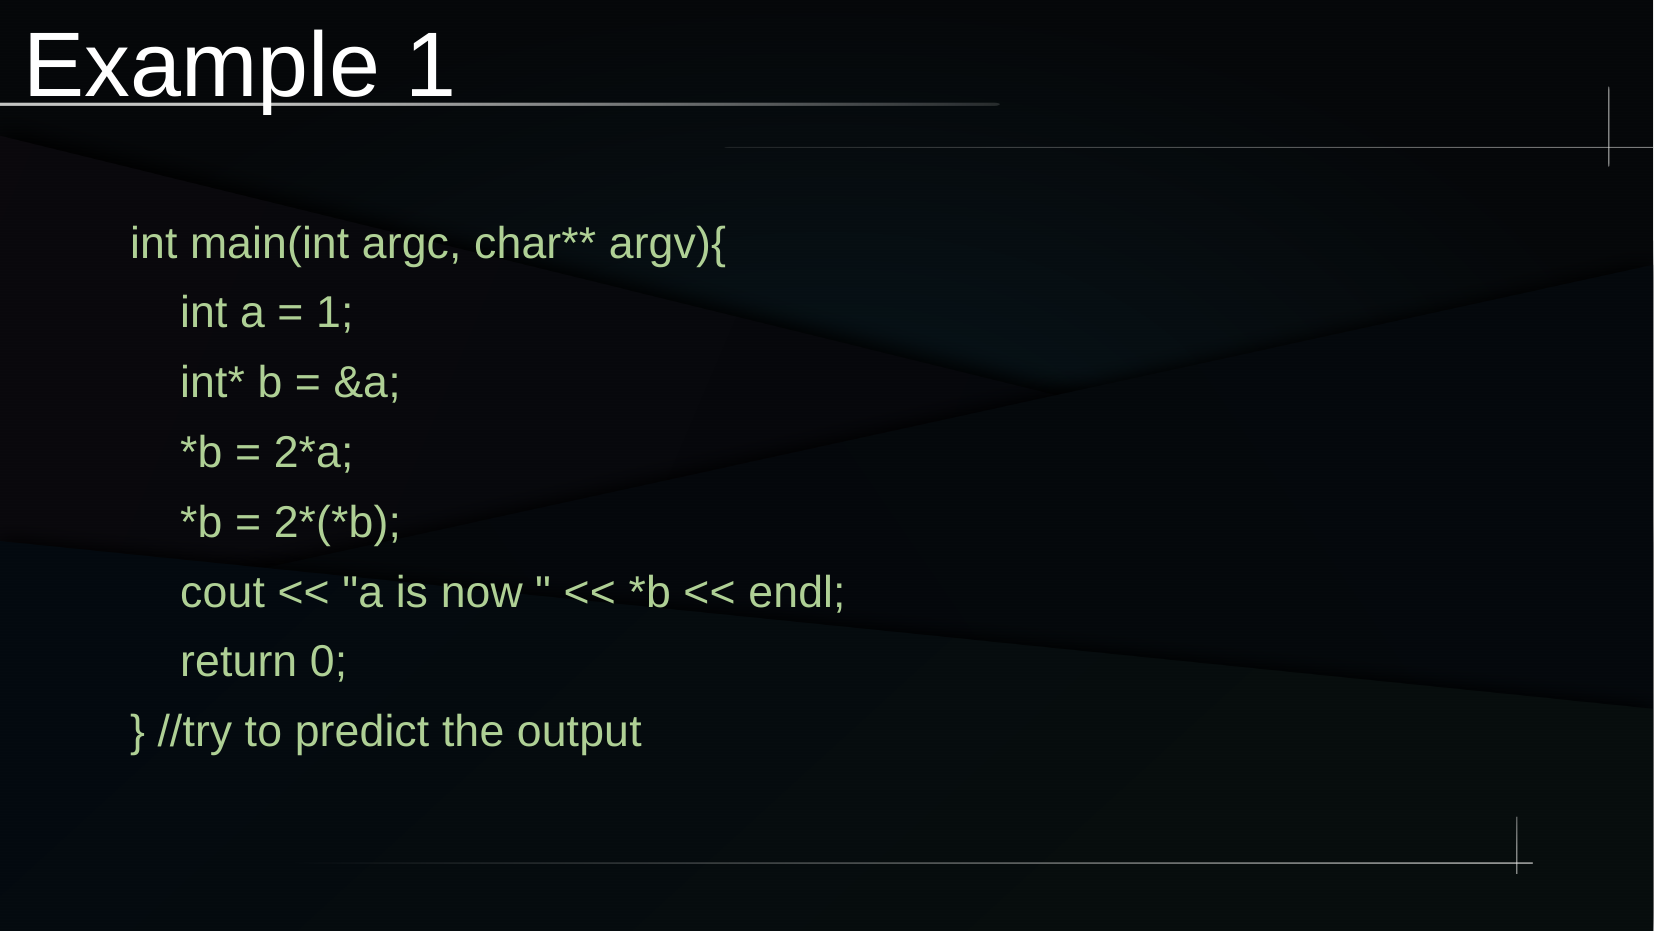

# Example 1
int main(int argc, char** argv){
 int a = 1;
 int* b = &a;
 *b = 2*a;
 *b = 2*(*b);
 cout << "a is now " << *b << endl;
 return 0;
} //try to predict the output